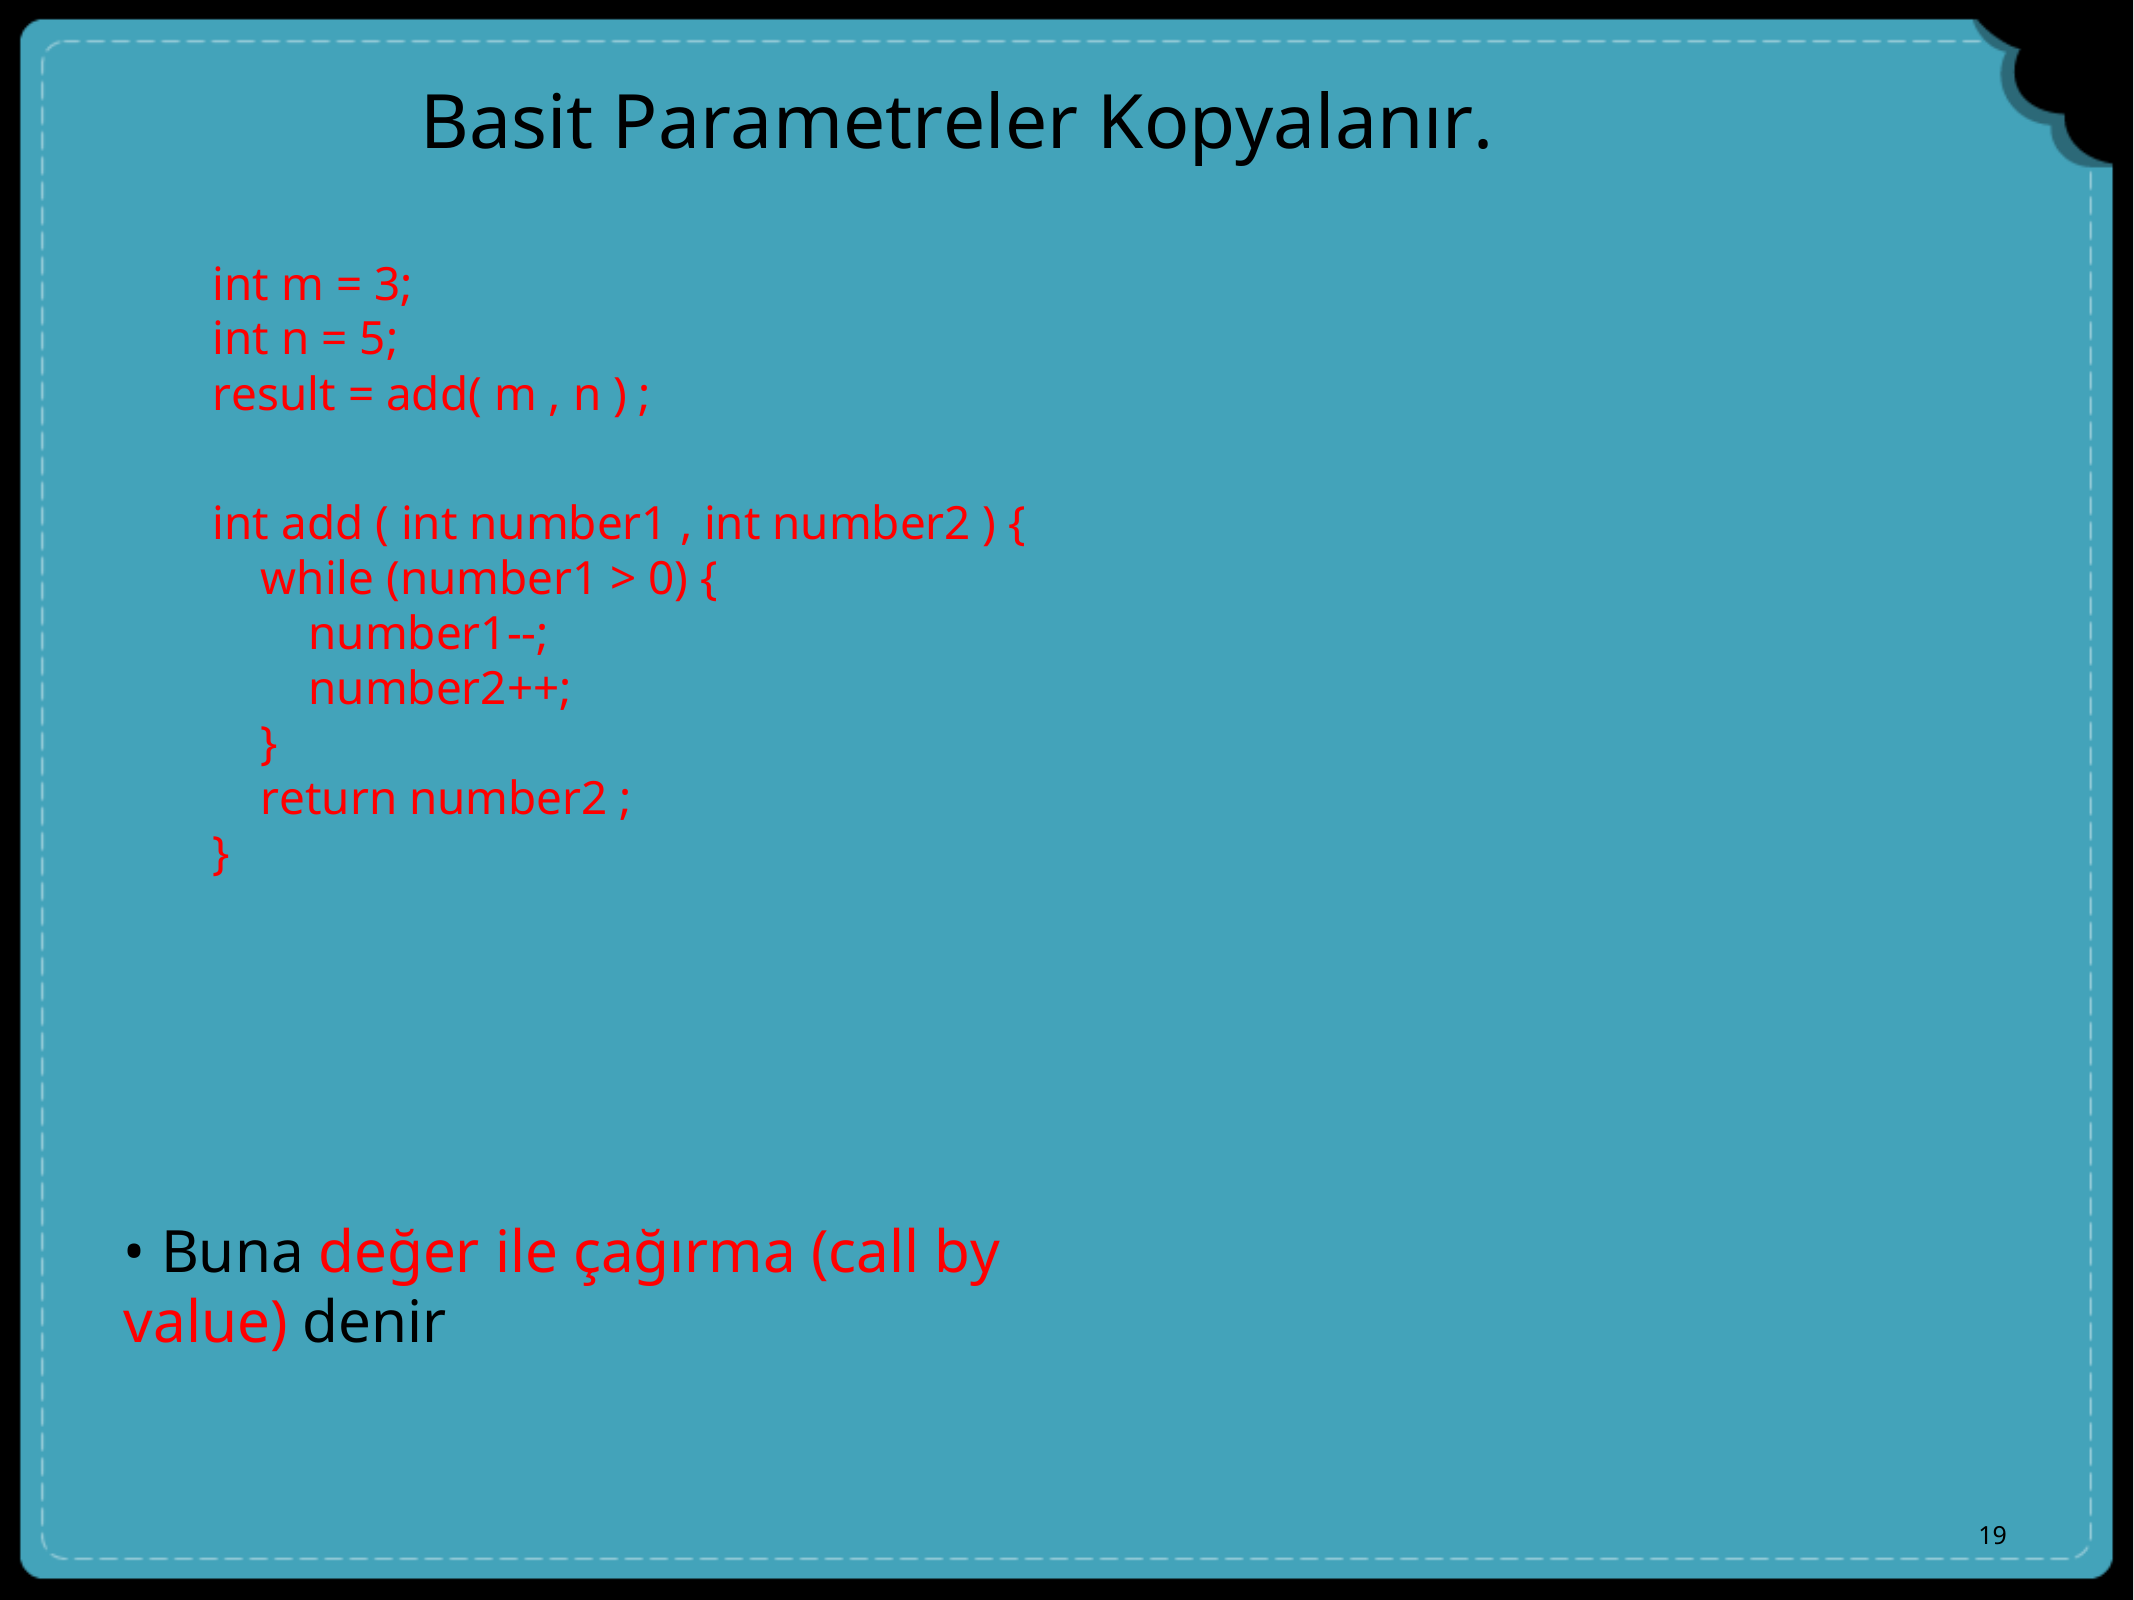

# Basit Parametreler Kopyalanır.
int m = 3;
int n = 5;
result = add( m , n ) ;
int add ( int number1 , int number2 ) {
 while (number1 > 0) {
 number1--;
 number2++;
 }
 return number2 ;
}
• Buna değer ile çağırma (call by value) denir
19